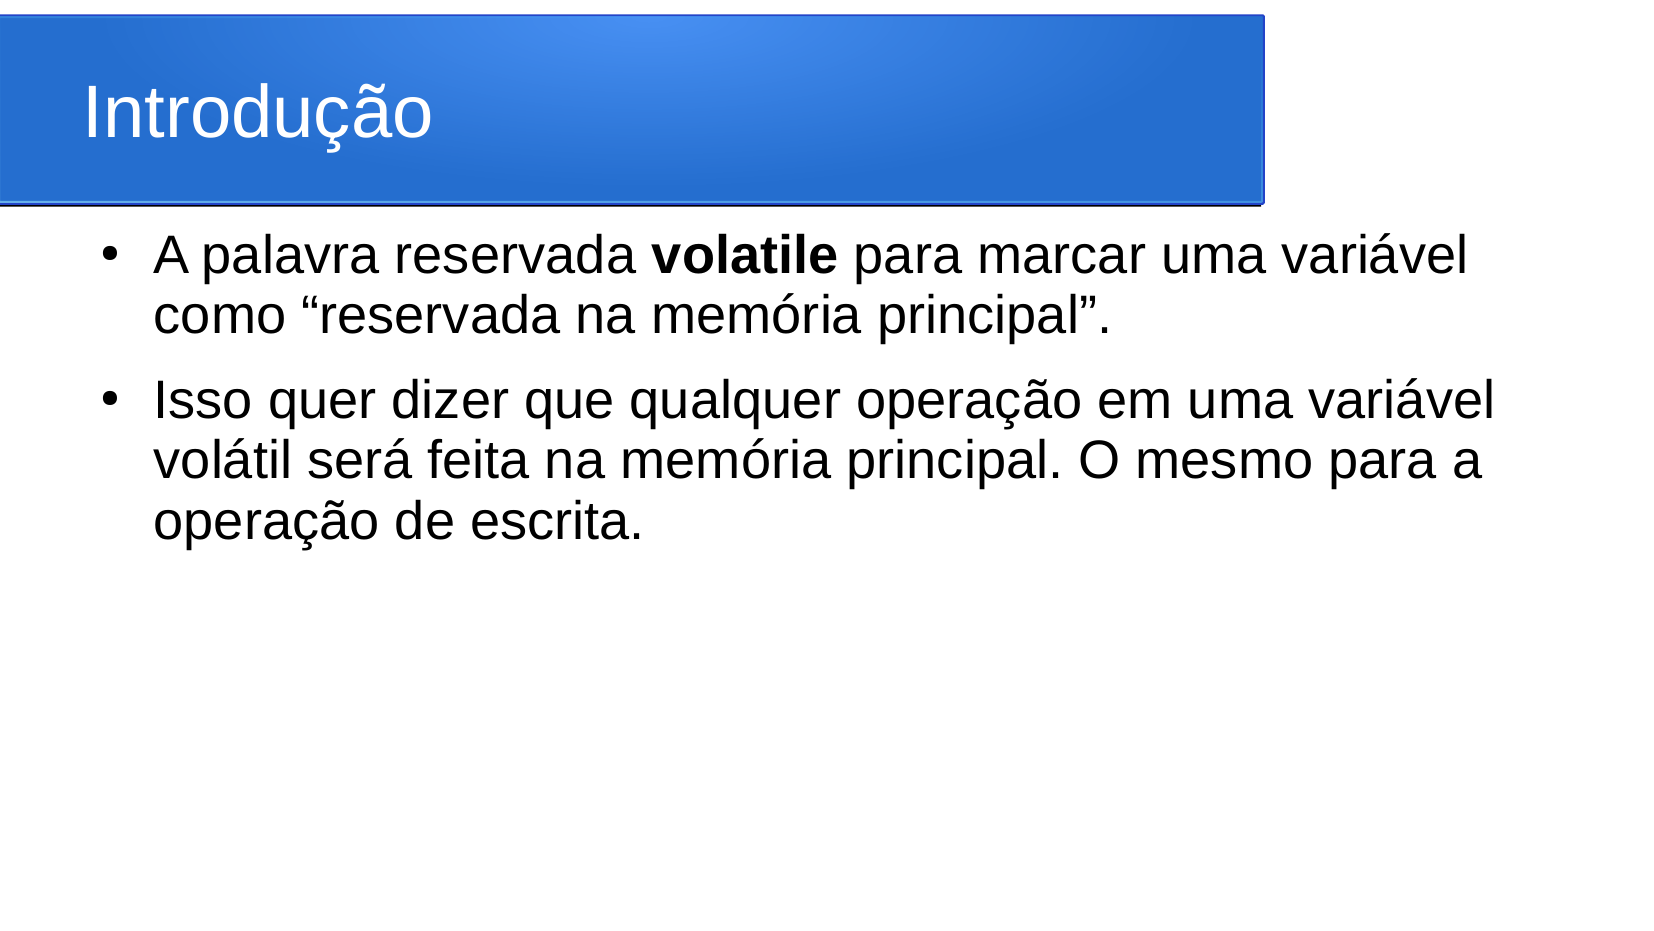

# Introdução
A palavra reservada volatile para marcar uma variável como “reservada na memória principal”.
Isso quer dizer que qualquer operação em uma variável volátil será feita na memória principal. O mesmo para a operação de escrita.